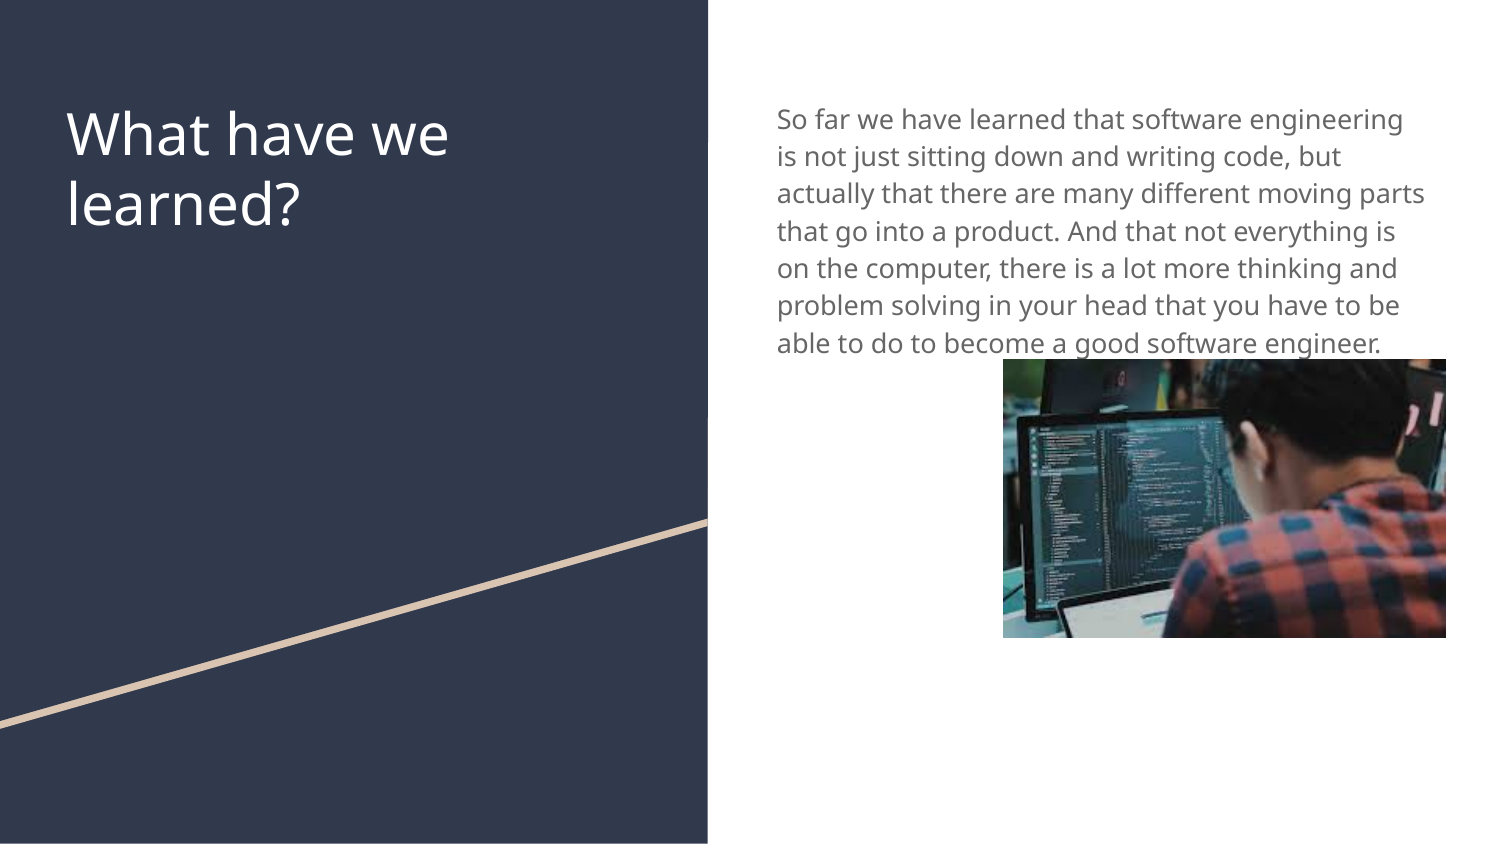

# What have we learned?
So far we have learned that software engineering is not just sitting down and writing code, but actually that there are many different moving parts that go into a product. And that not everything is on the computer, there is a lot more thinking and problem solving in your head that you have to be able to do to become a good software engineer.